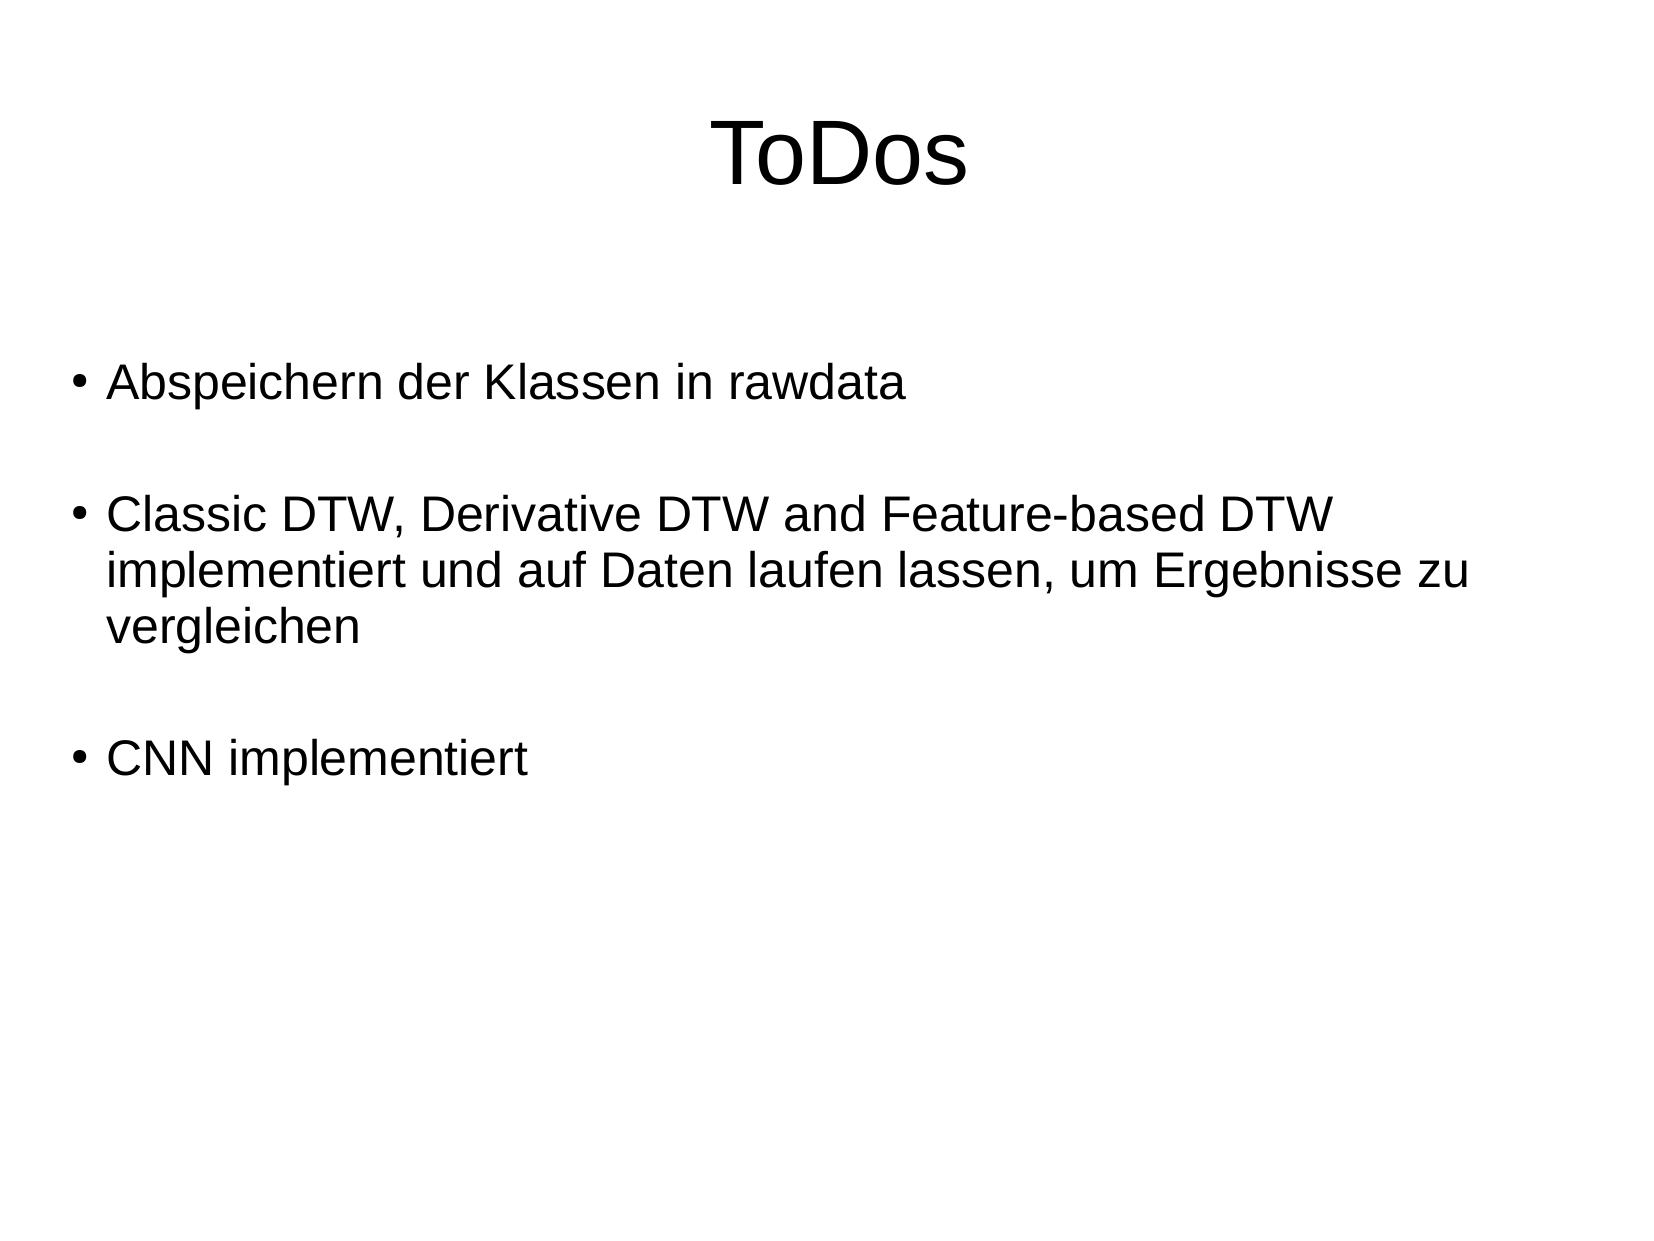

# ToDos
Abspeichern der Klassen in rawdata
Classic DTW, Derivative DTW and Feature-based DTW implementiert und auf Daten laufen lassen, um Ergebnisse zu vergleichen
CNN implementiert